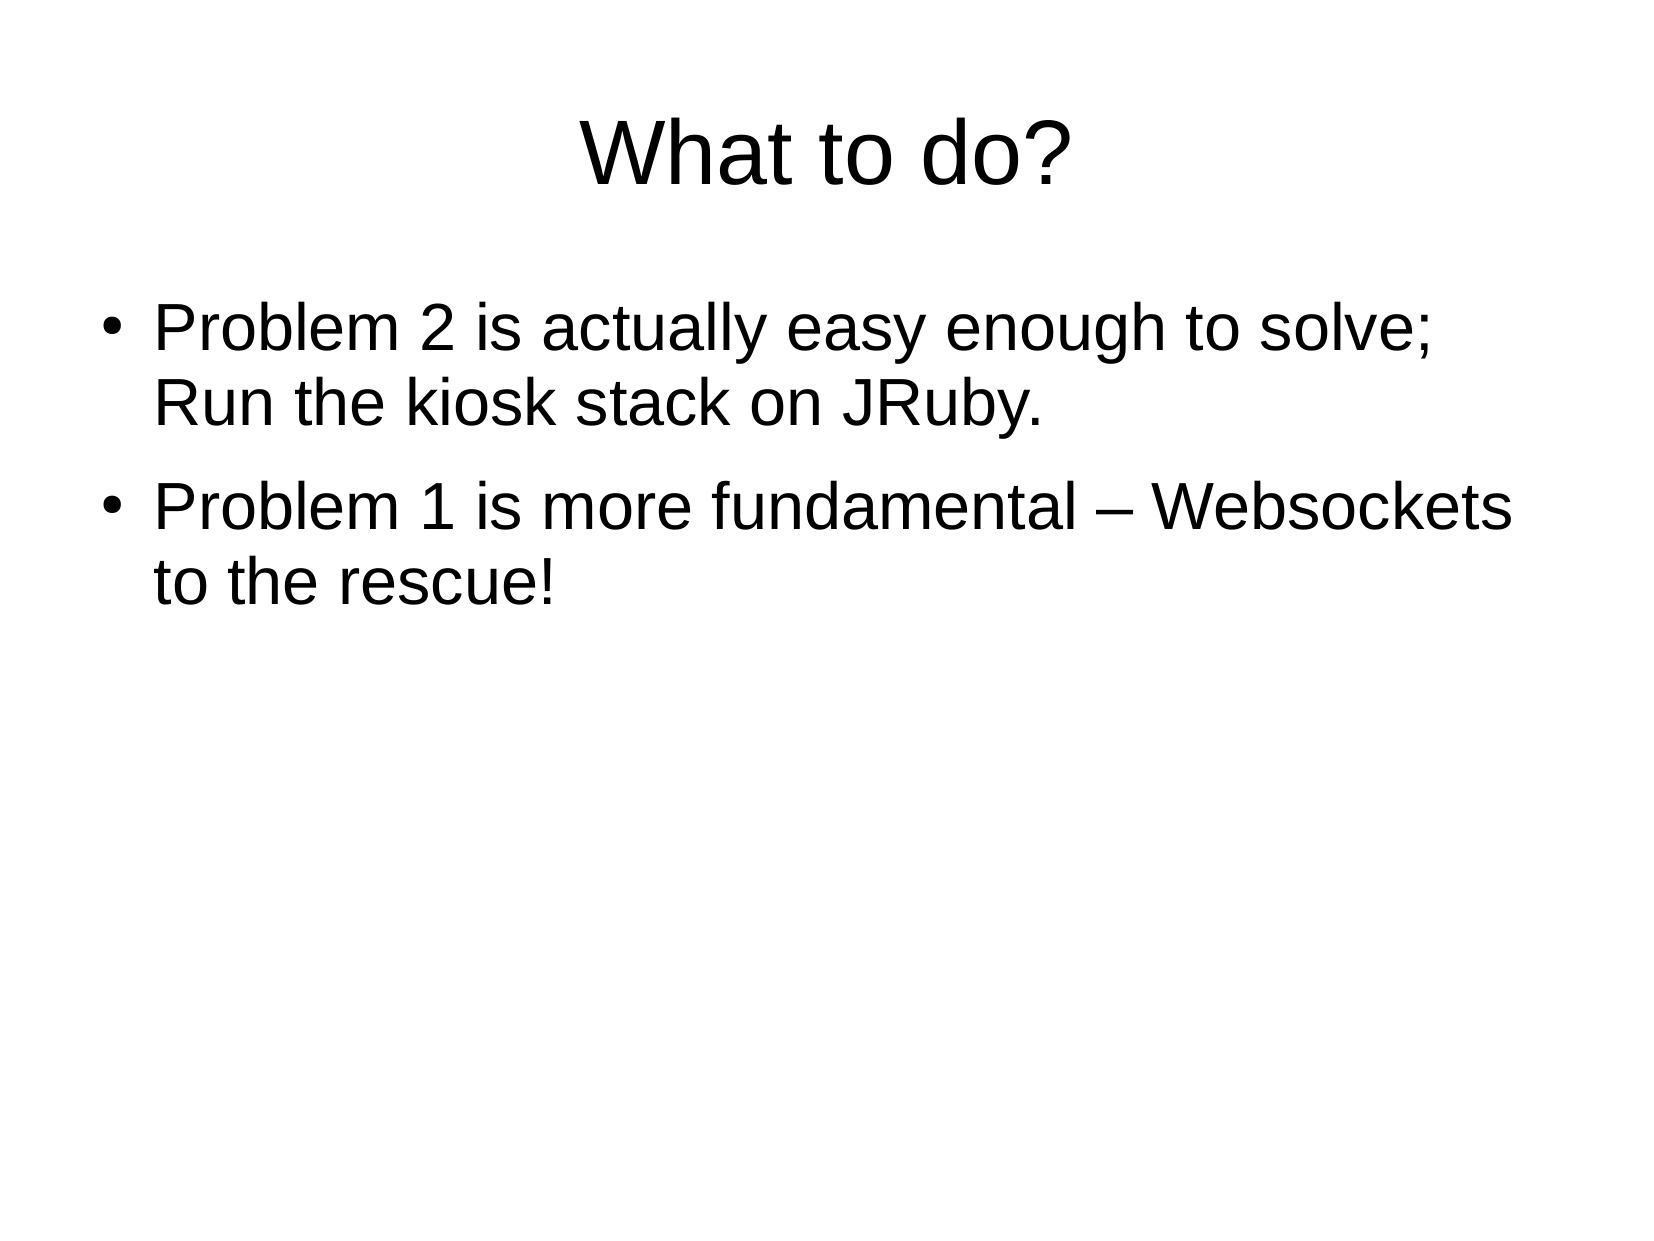

# What to do?
Problem 2 is actually easy enough to solve; Run the kiosk stack on JRuby.
Problem 1 is more fundamental – Websockets to the rescue!